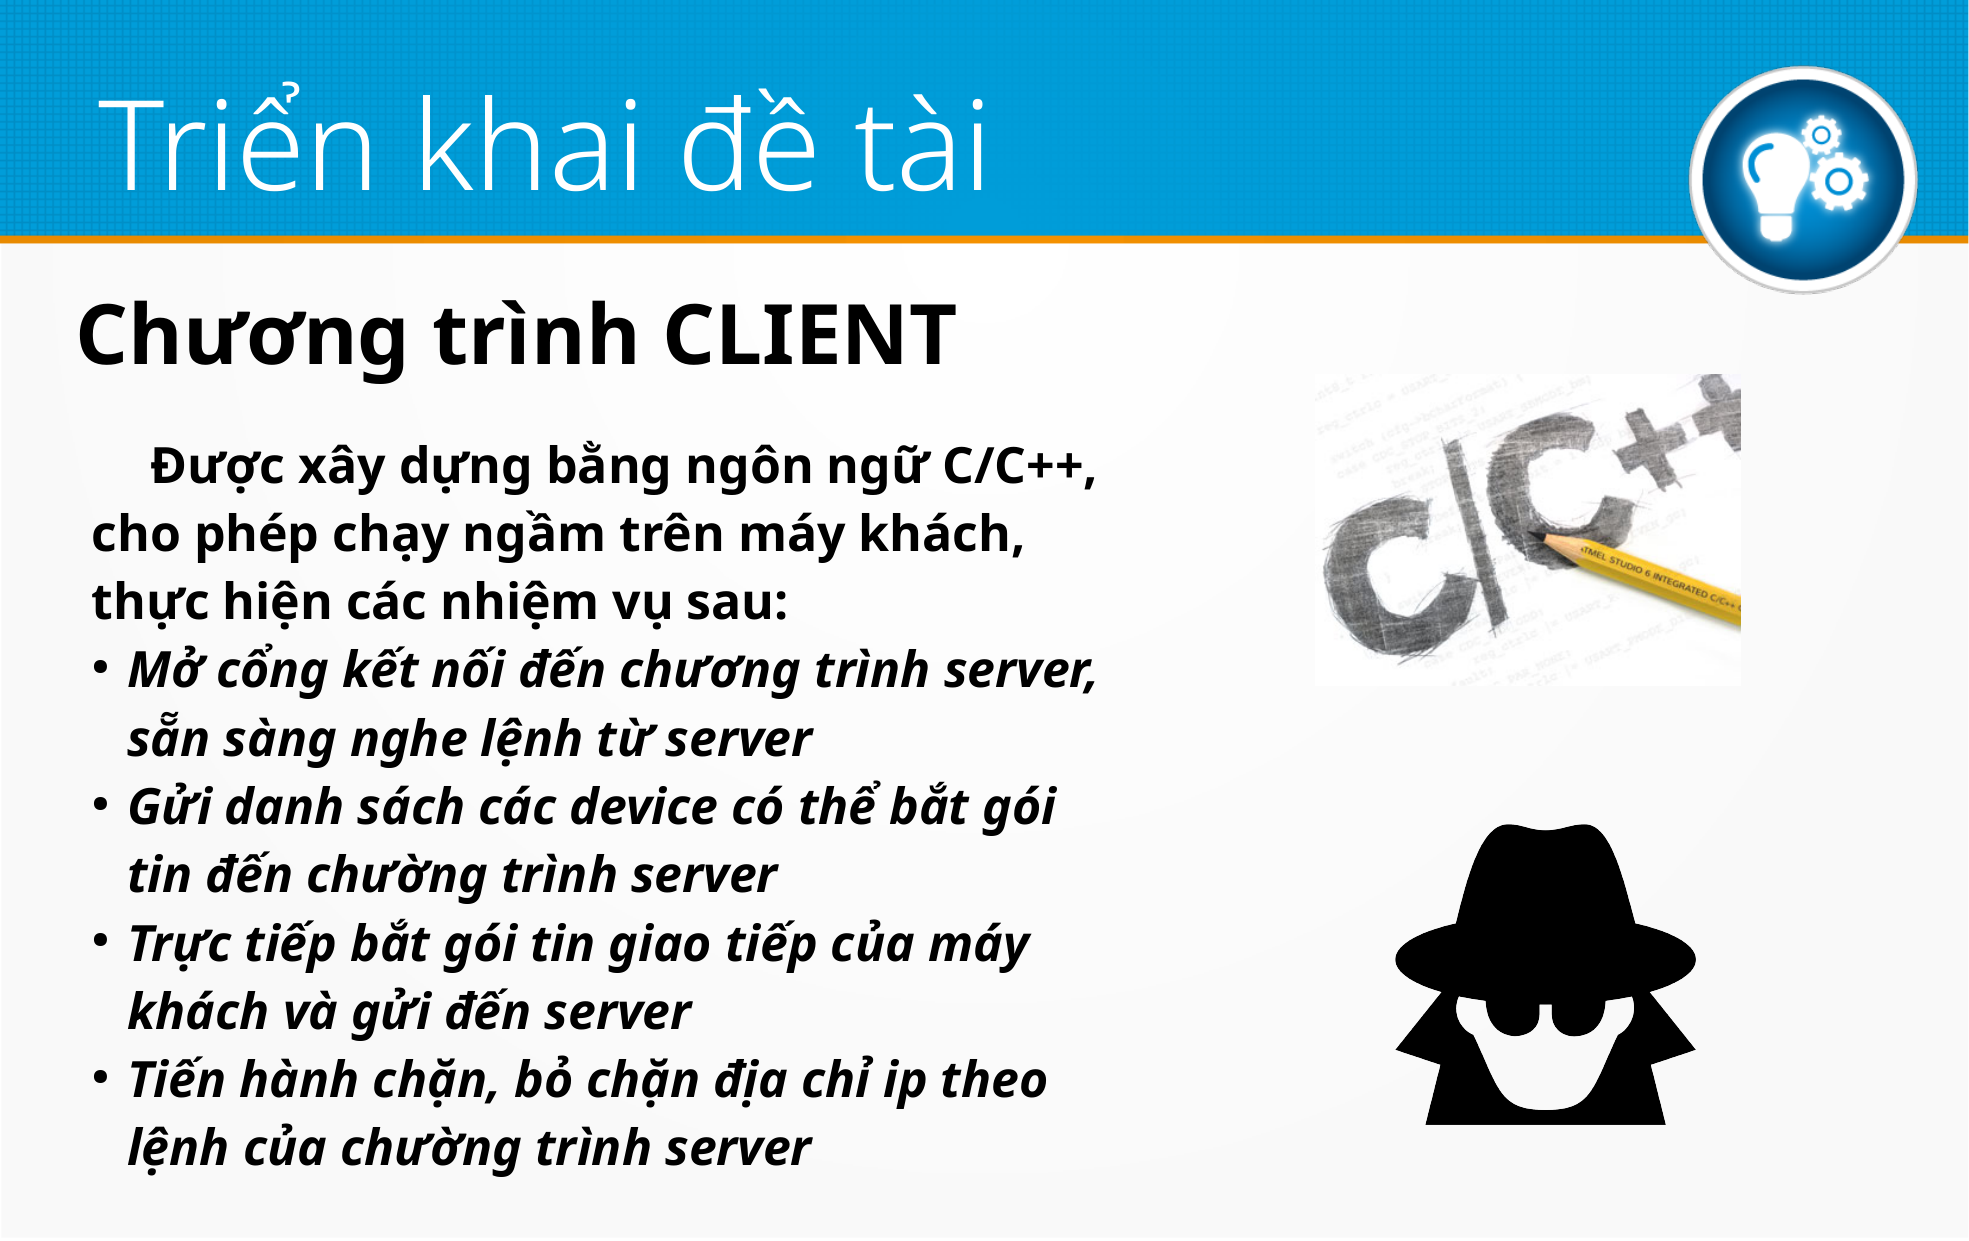

# Triển khai đề tài
Chương trình CLIENT
	Được xây dựng bằng ngôn ngữ C/C++, cho phép chạy ngầm trên máy khách, thực hiện các nhiệm vụ sau:
Mở cổng kết nối đến chương trình server, sẵn sàng nghe lệnh từ server
Gửi danh sách các device có thể bắt gói tin đến chường trình server
Trực tiếp bắt gói tin giao tiếp của máy khách và gửi đến server
Tiến hành chặn, bỏ chặn địa chỉ ip theo lệnh của chường trình server